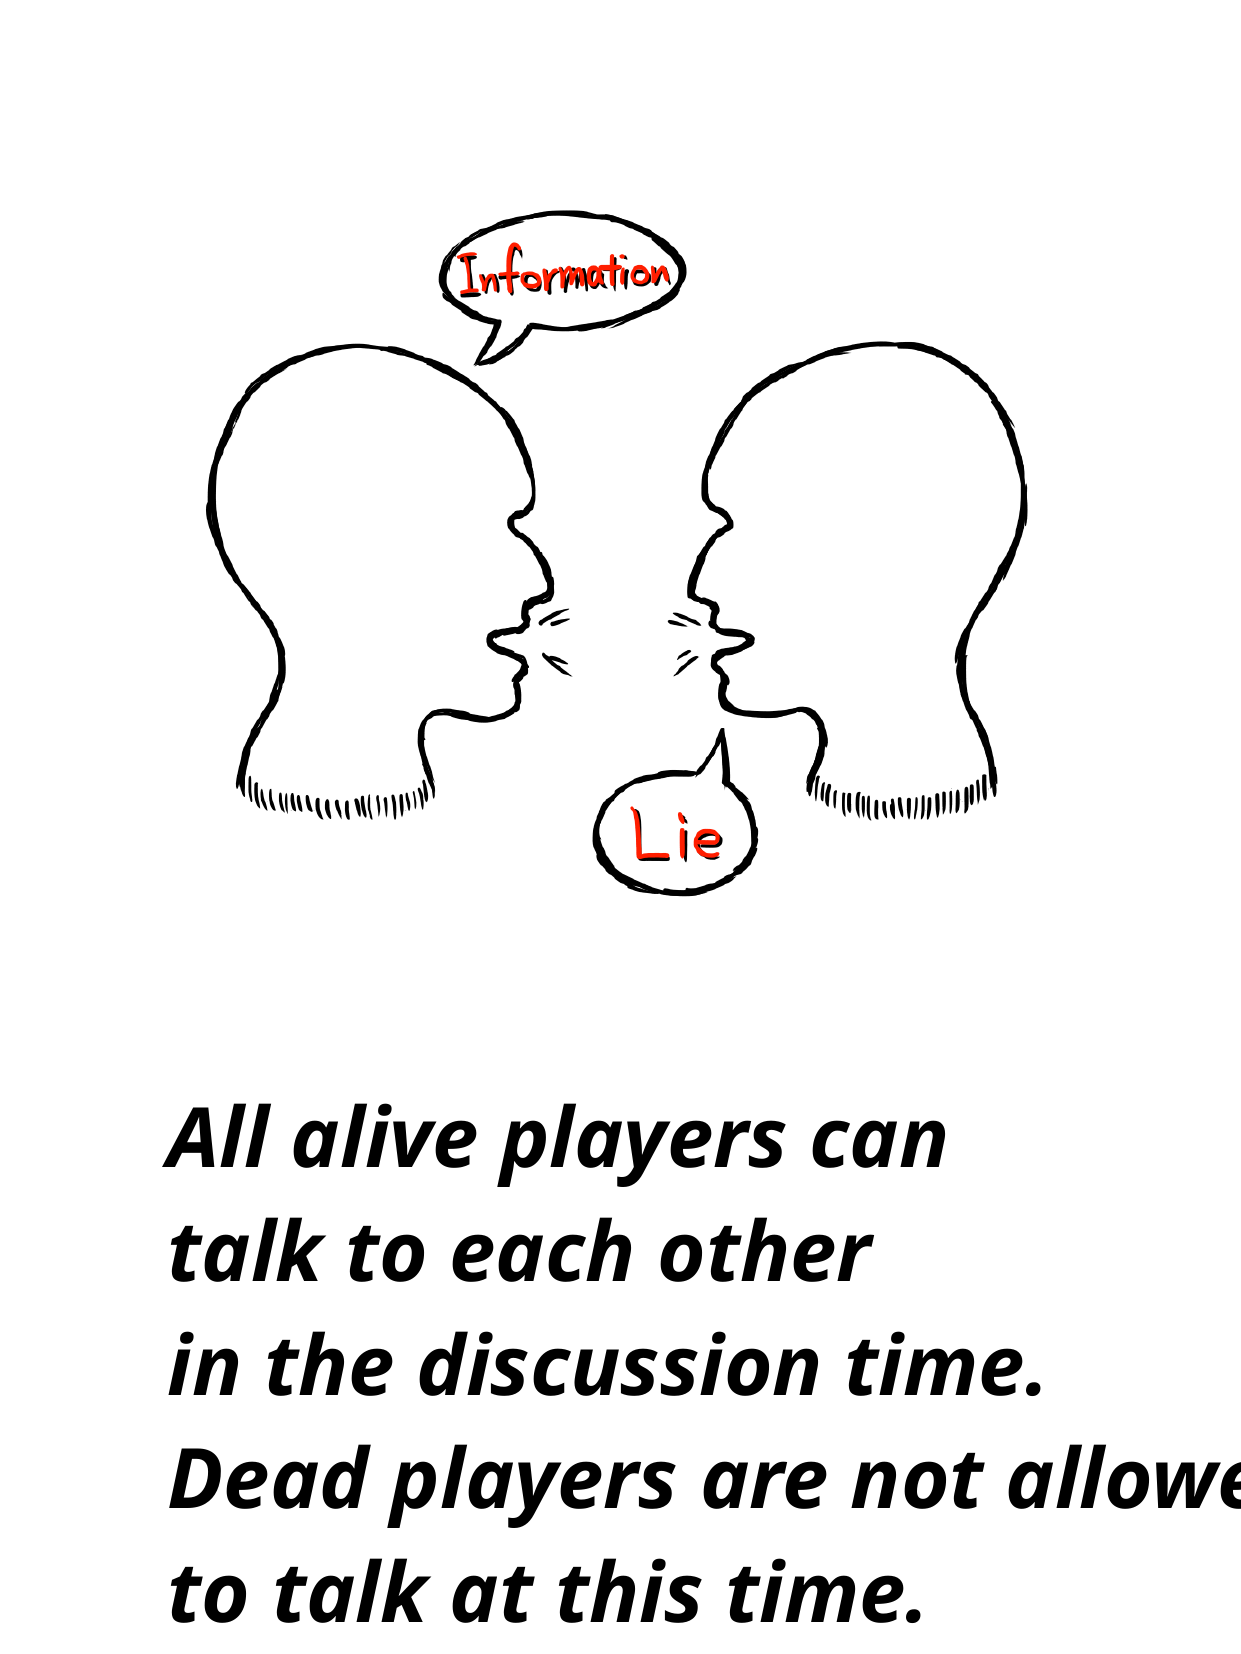

All alive players can
talk to each other
in the discussion time.
Dead players are not allowed
to talk at this time.